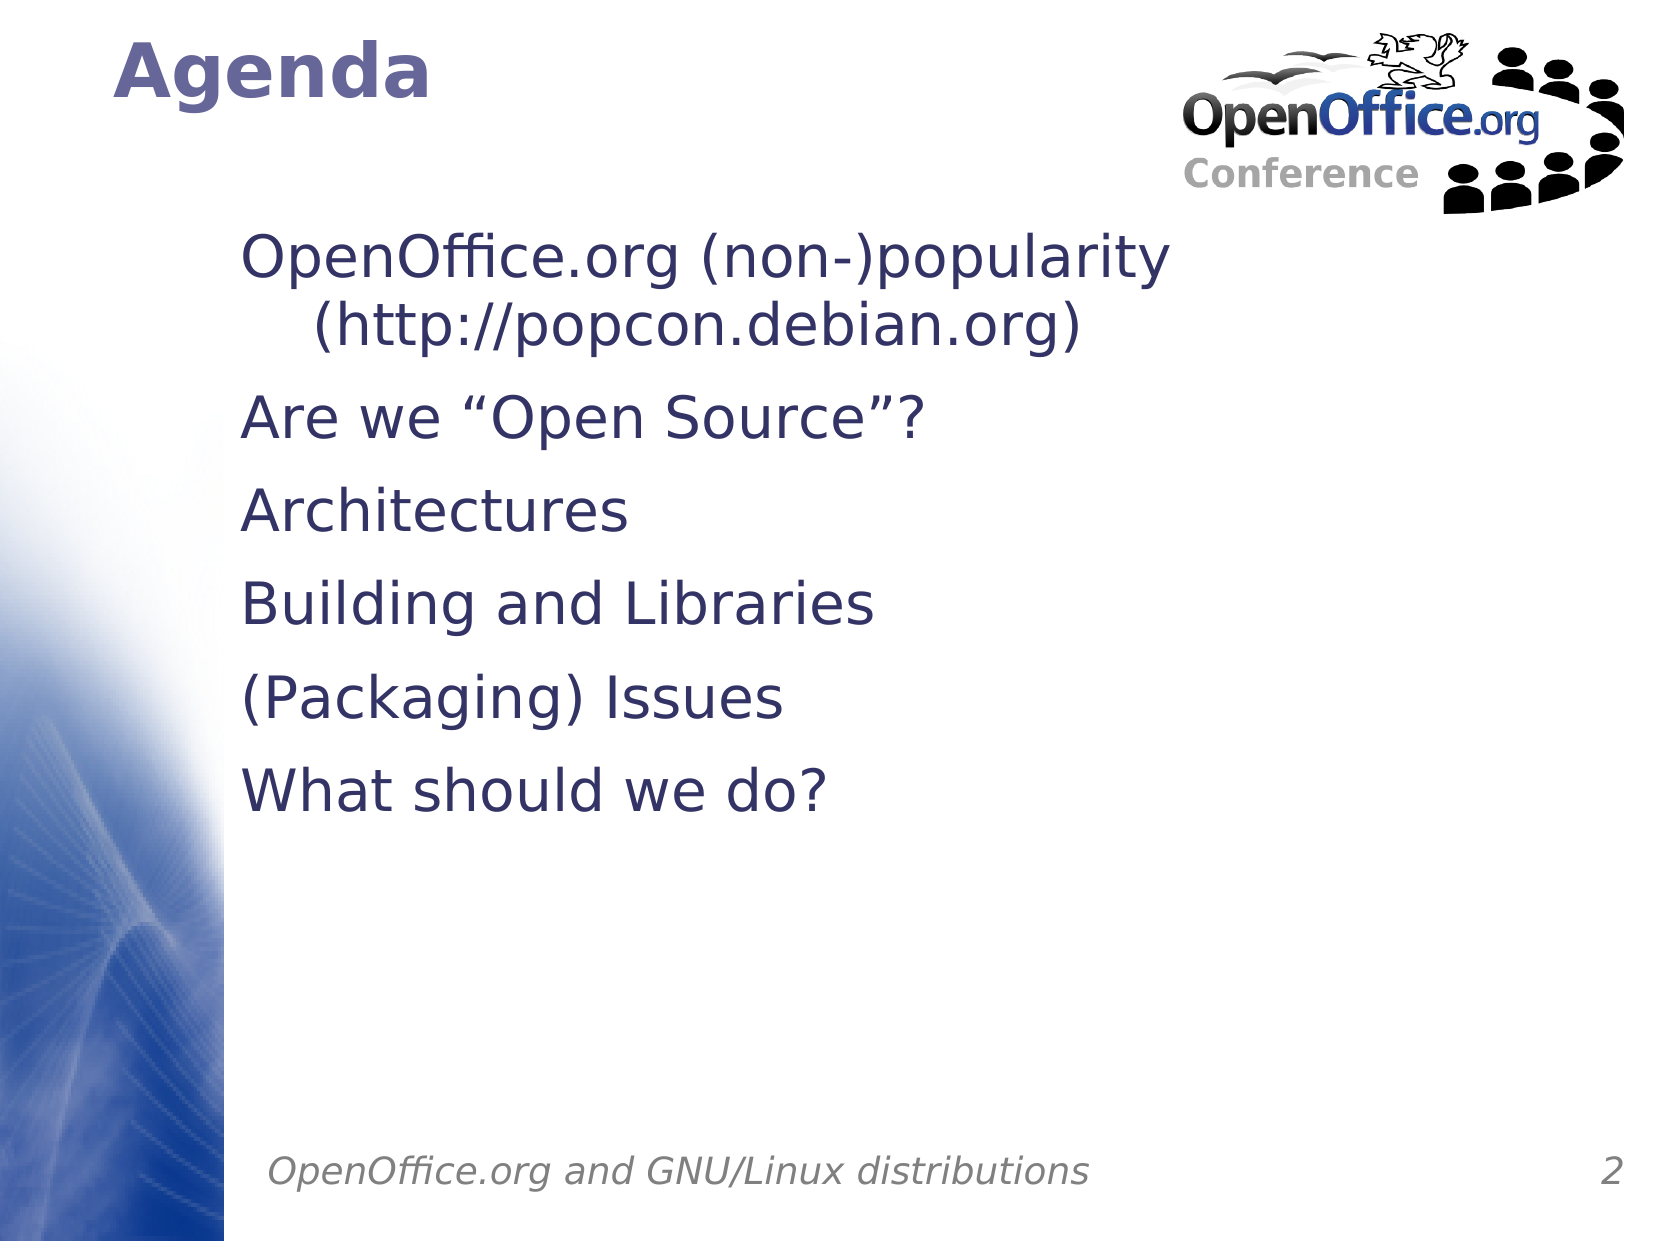

# Agenda
OpenOffice.org (non-)popularity
 (http://popcon.debian.org)
Are we “Open Source”?
Architectures
Building and Libraries
(Packaging) Issues
What should we do?